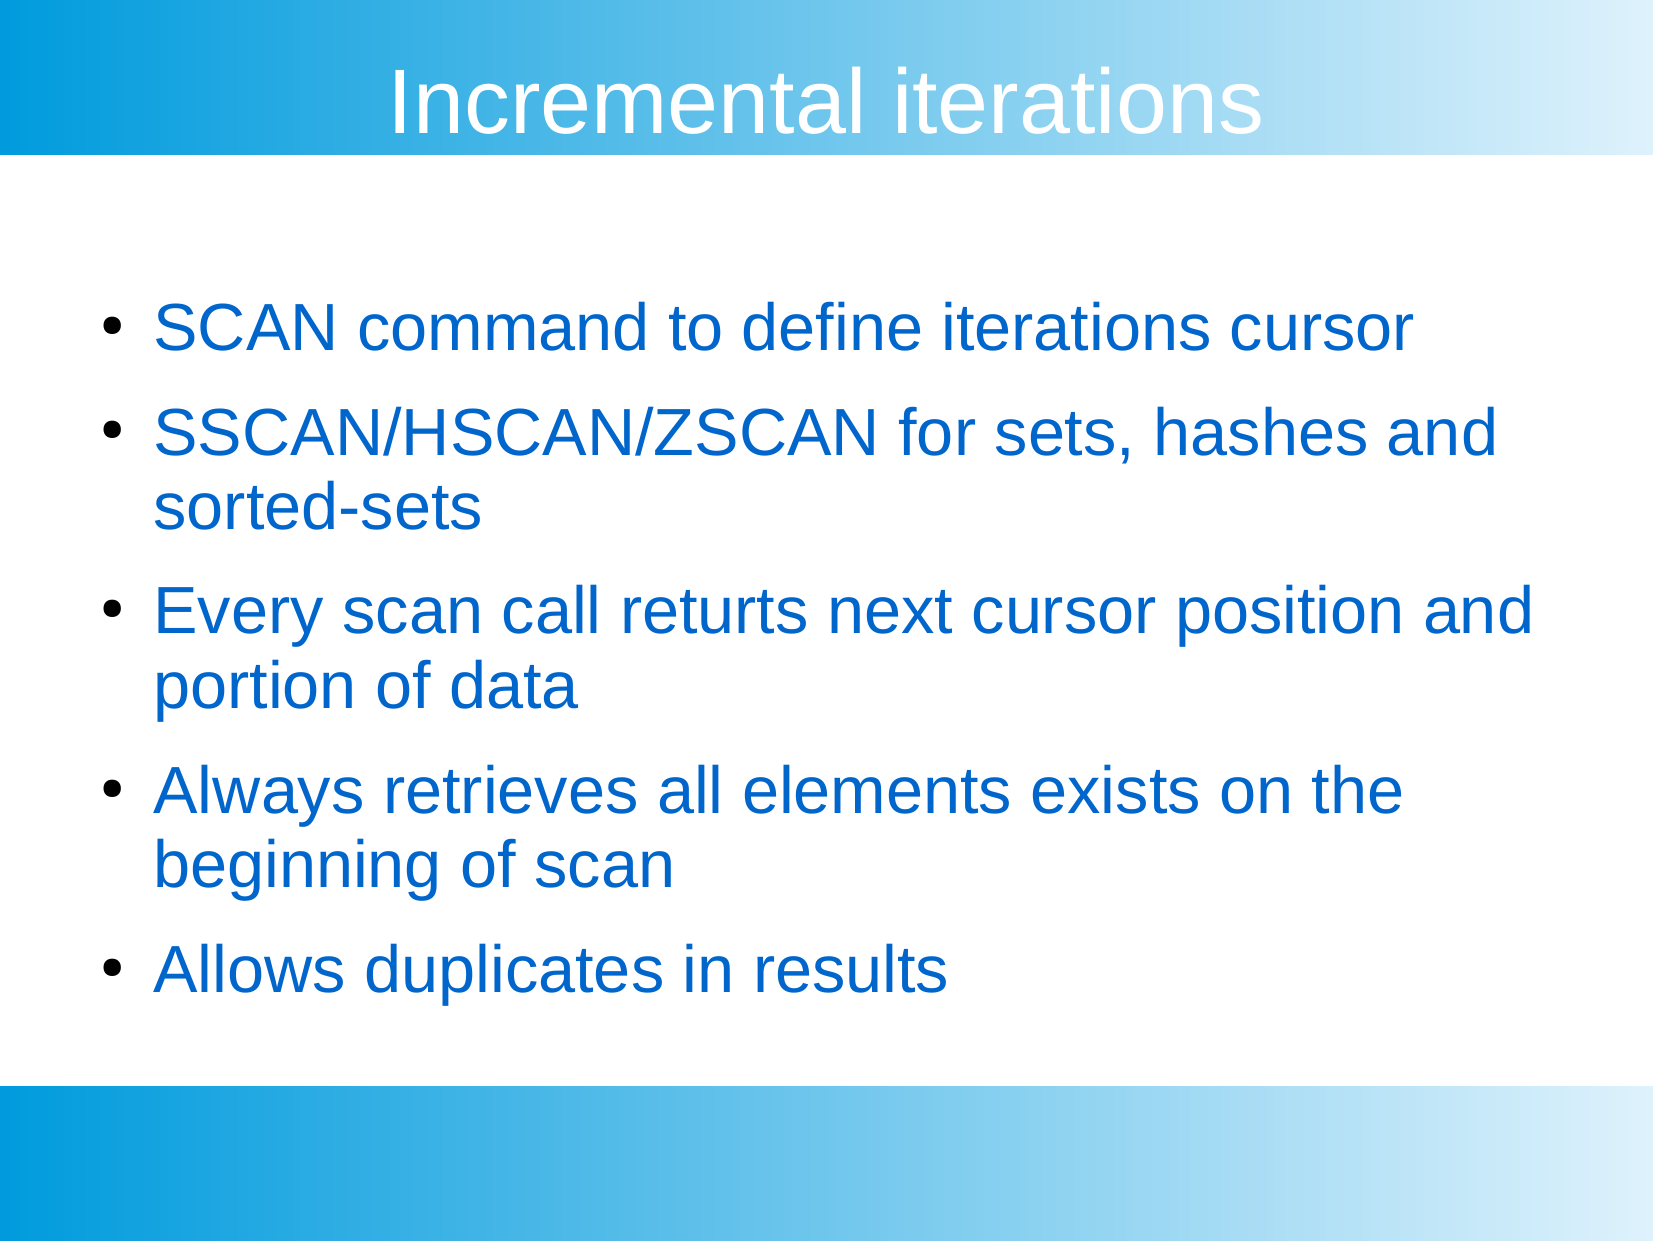

# Incremental iterations
SCAN command to define iterations cursor
SSCAN/HSCAN/ZSCAN for sets, hashes and sorted-sets
Every scan call returts next cursor position and portion of data
Always retrieves all elements exists on the beginning of scan
Allows duplicates in results